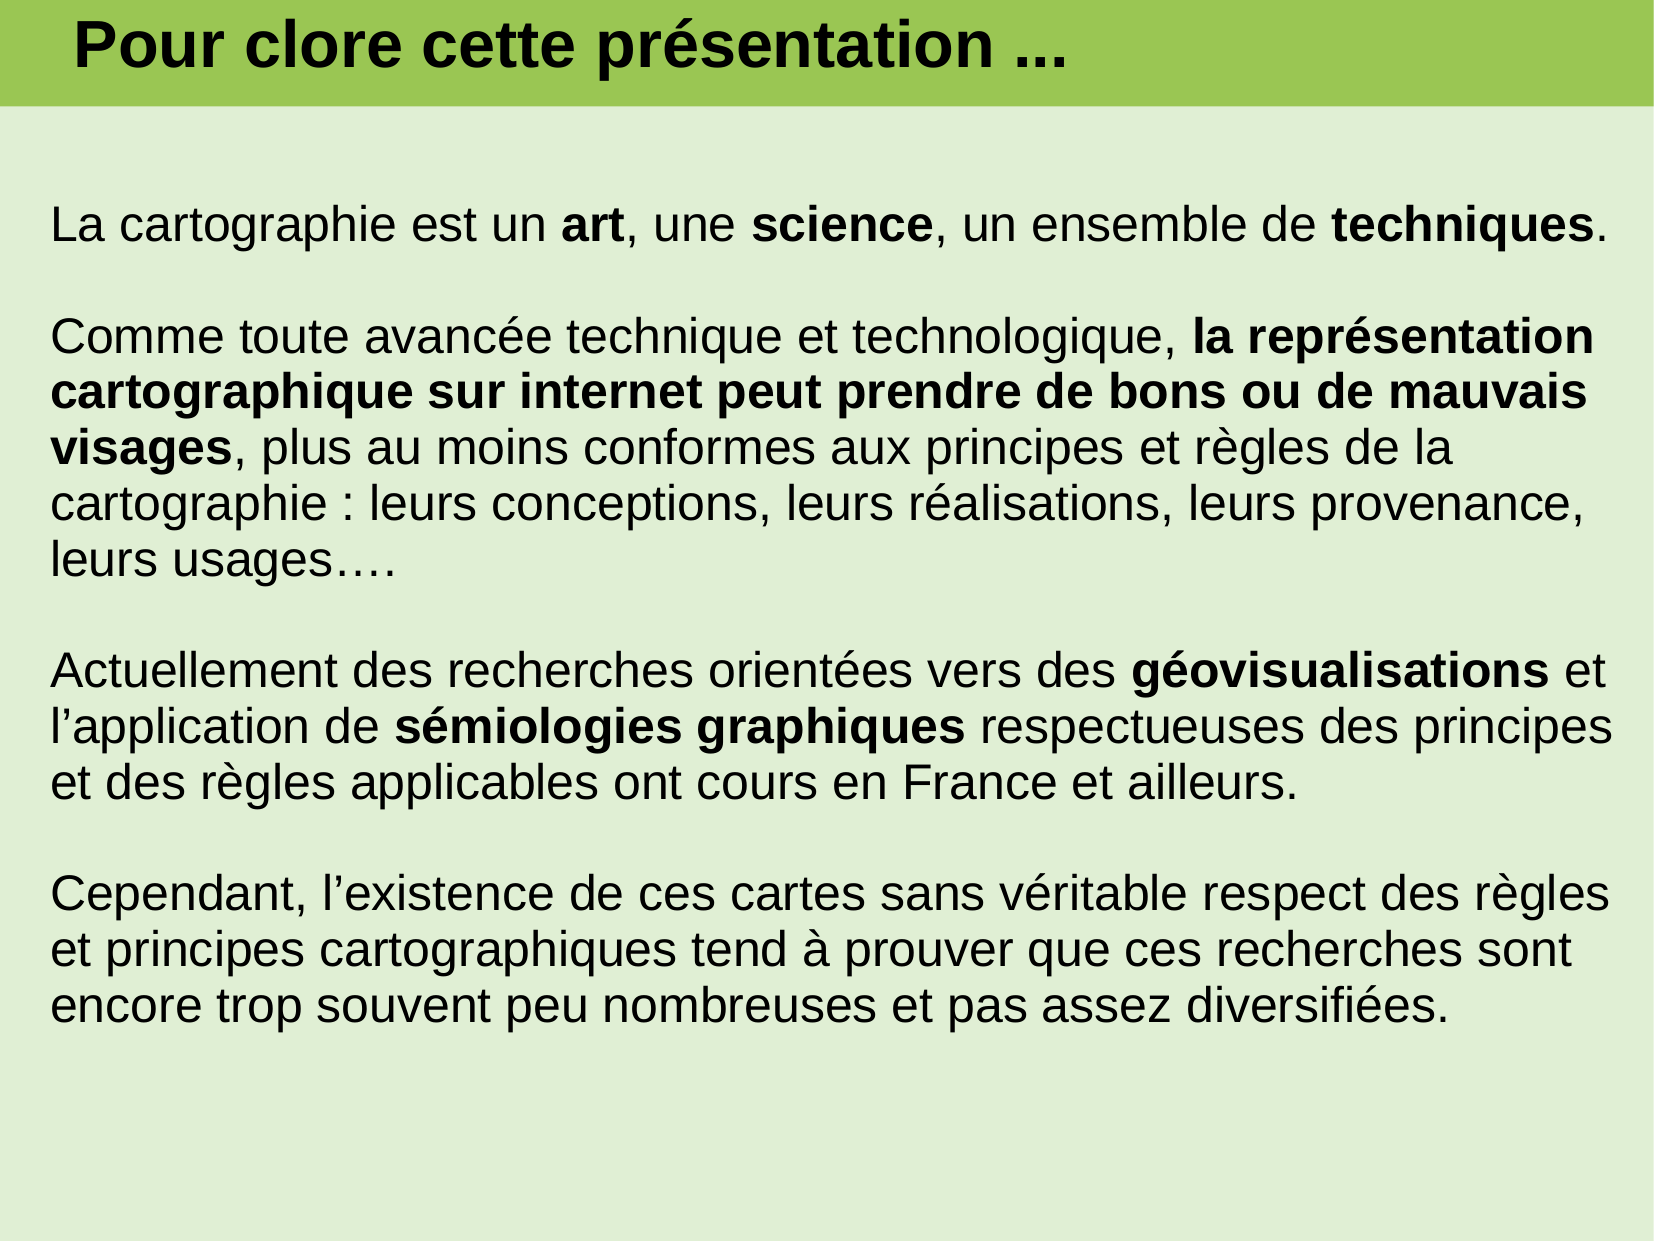

Pour clore cette présentation ...
La cartographie est un art, une science, un ensemble de techniques.
Comme toute avancée technique et technologique, la représentation cartographique sur internet peut prendre de bons ou de mauvais visages, plus au moins conformes aux principes et règles de la cartographie : leurs conceptions, leurs réalisations, leurs provenance, leurs usages….
Actuellement des recherches orientées vers des géovisualisations et l’application de sémiologies graphiques respectueuses des principes et des règles applicables ont cours en France et ailleurs.
Cependant, l’existence de ces cartes sans véritable respect des règles et principes cartographiques tend à prouver que ces recherches sont encore trop souvent peu nombreuses et pas assez diversifiées.